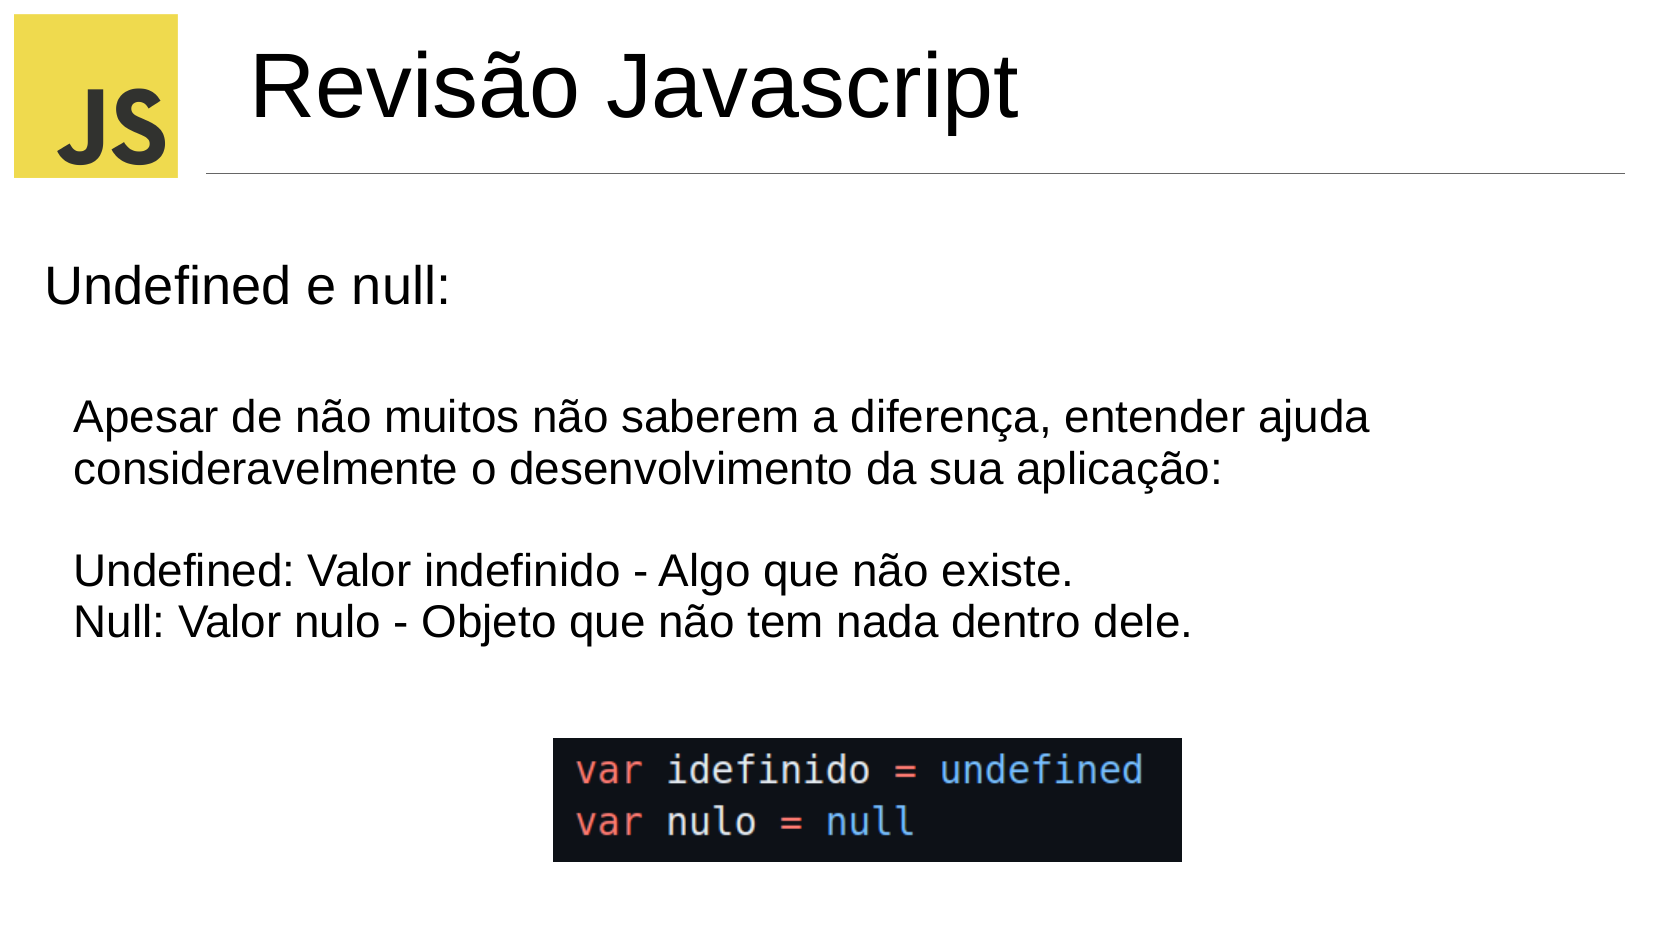

# Revisão Javascript
Undefined e null:
Apesar de não muitos não saberem a diferença, entender ajuda consideravelmente o desenvolvimento da sua aplicação:
Undefined: Valor indefinido - Algo que não existe.
Null: Valor nulo - Objeto que não tem nada dentro dele.